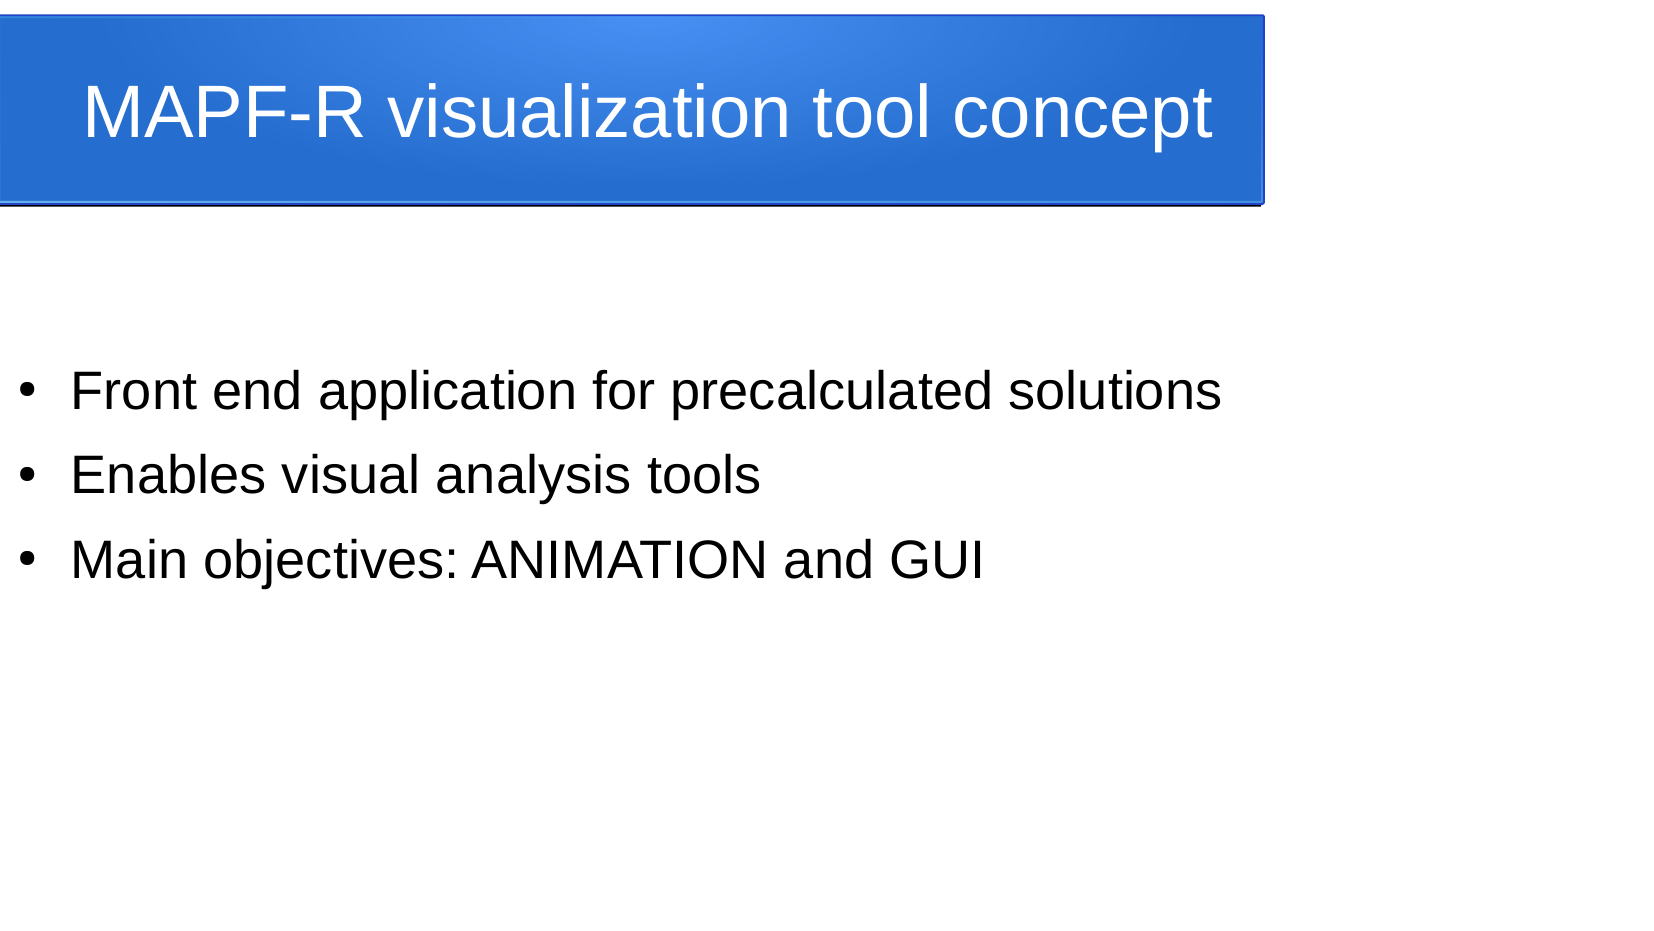

# MAPF-R visualization tool concept
Front end application for precalculated solutions
Enables visual analysis tools
Main objectives: ANIMATION and GUI